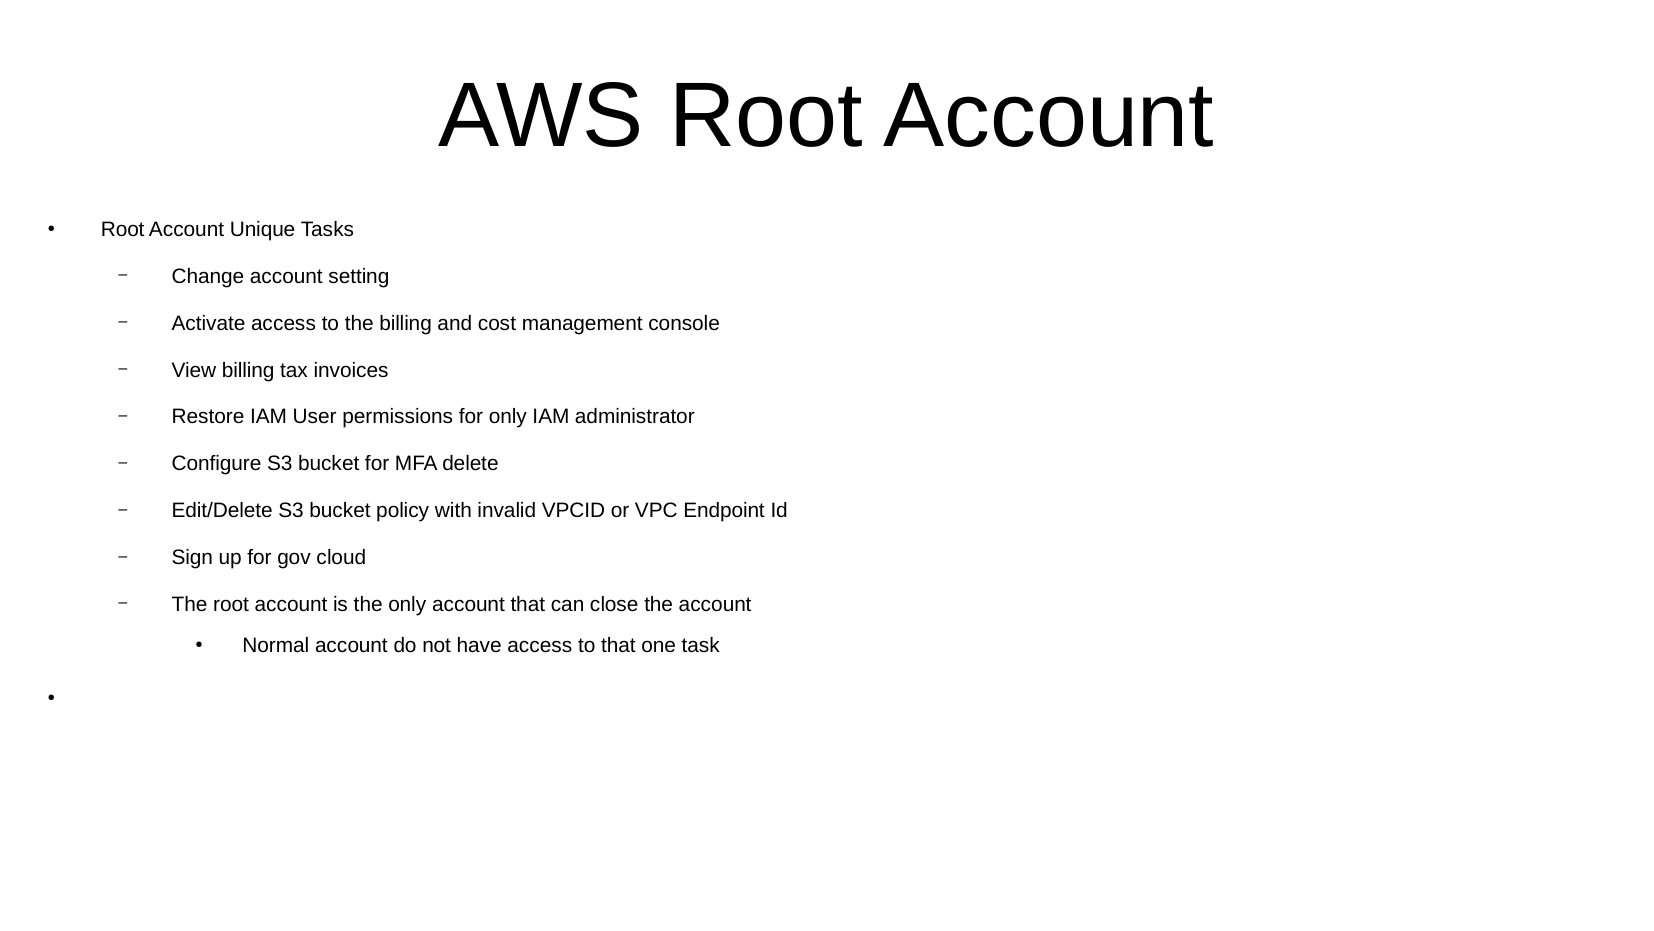

# AWS Root Account
Root Account Unique Tasks
Change account setting
Activate access to the billing and cost management console
View billing tax invoices
Restore IAM User permissions for only IAM administrator
Configure S3 bucket for MFA delete
Edit/Delete S3 bucket policy with invalid VPCID or VPC Endpoint Id
Sign up for gov cloud
The root account is the only account that can close the account
Normal account do not have access to that one task